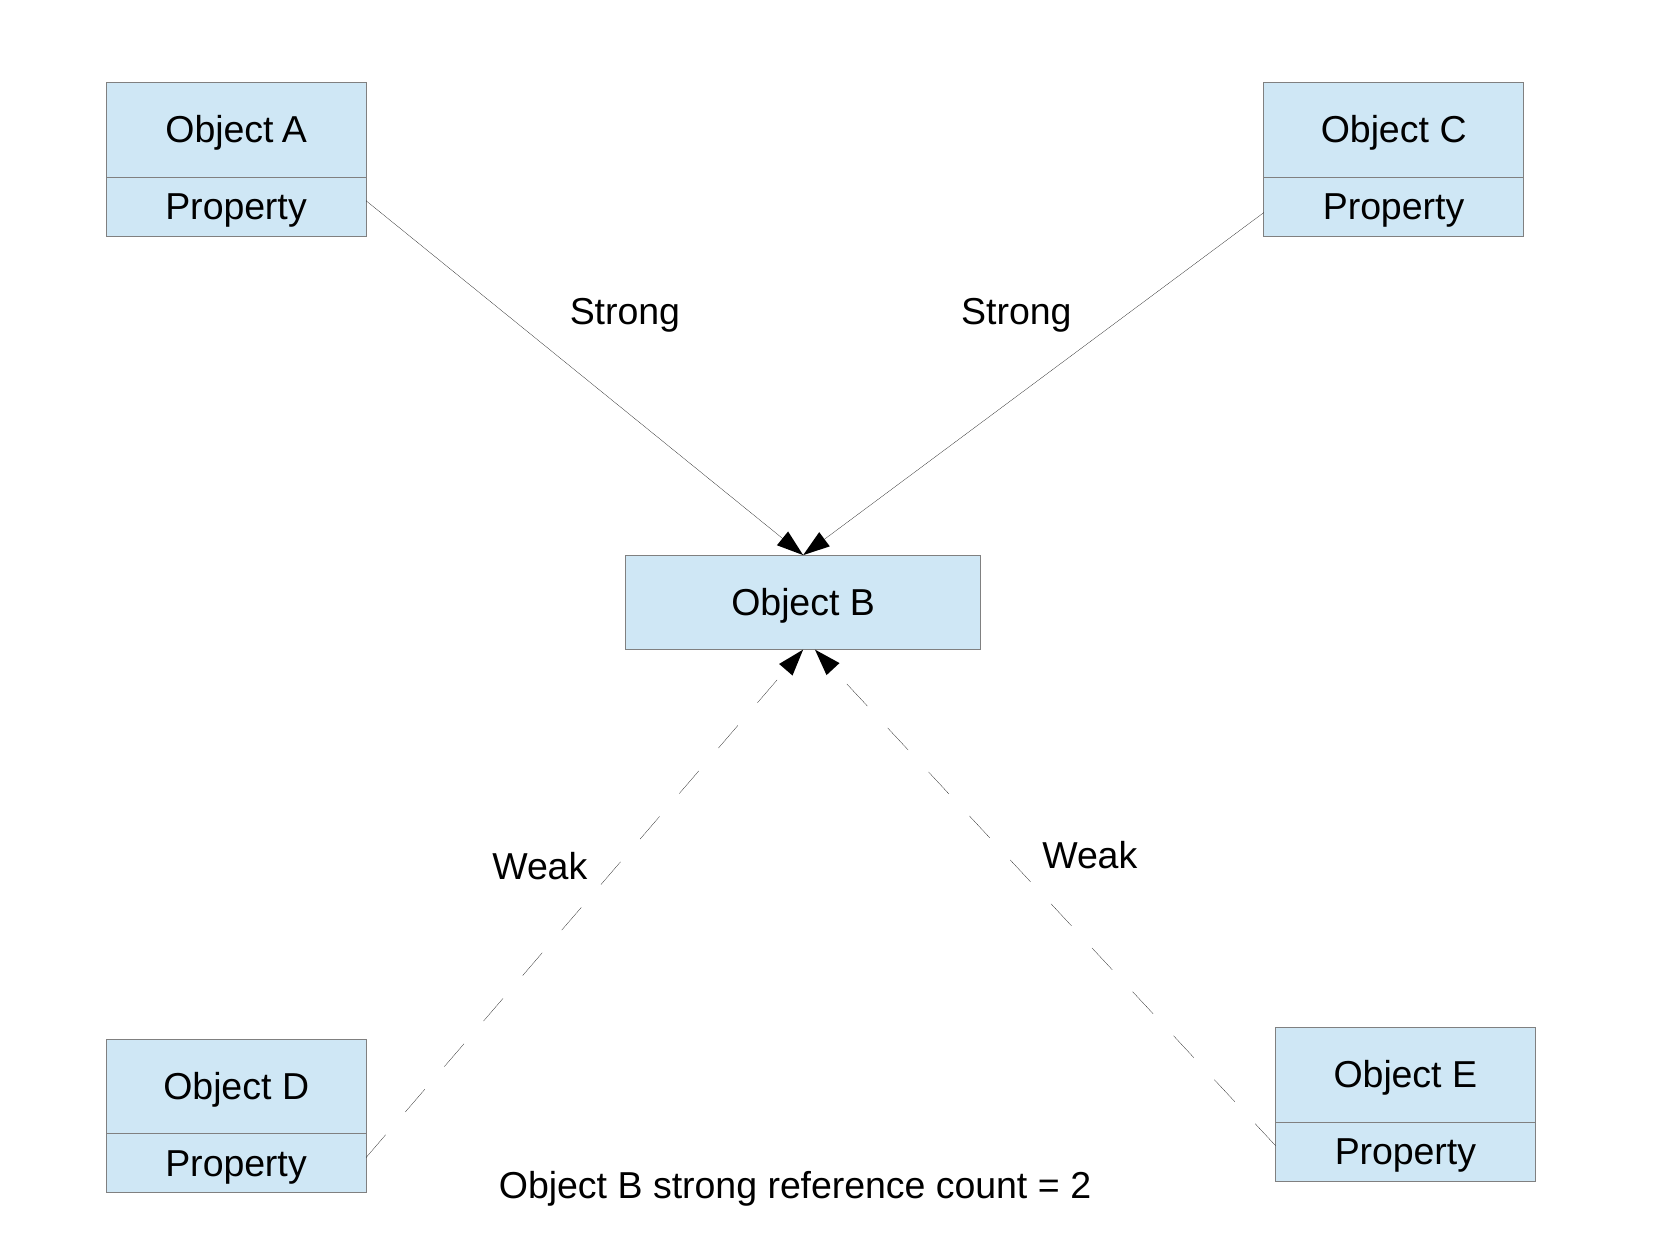

Object A
Object C
Property
Property
Strong
Strong
Object B
Weak
Weak
Object E
Object D
Property
Property
Object B strong reference count = 2